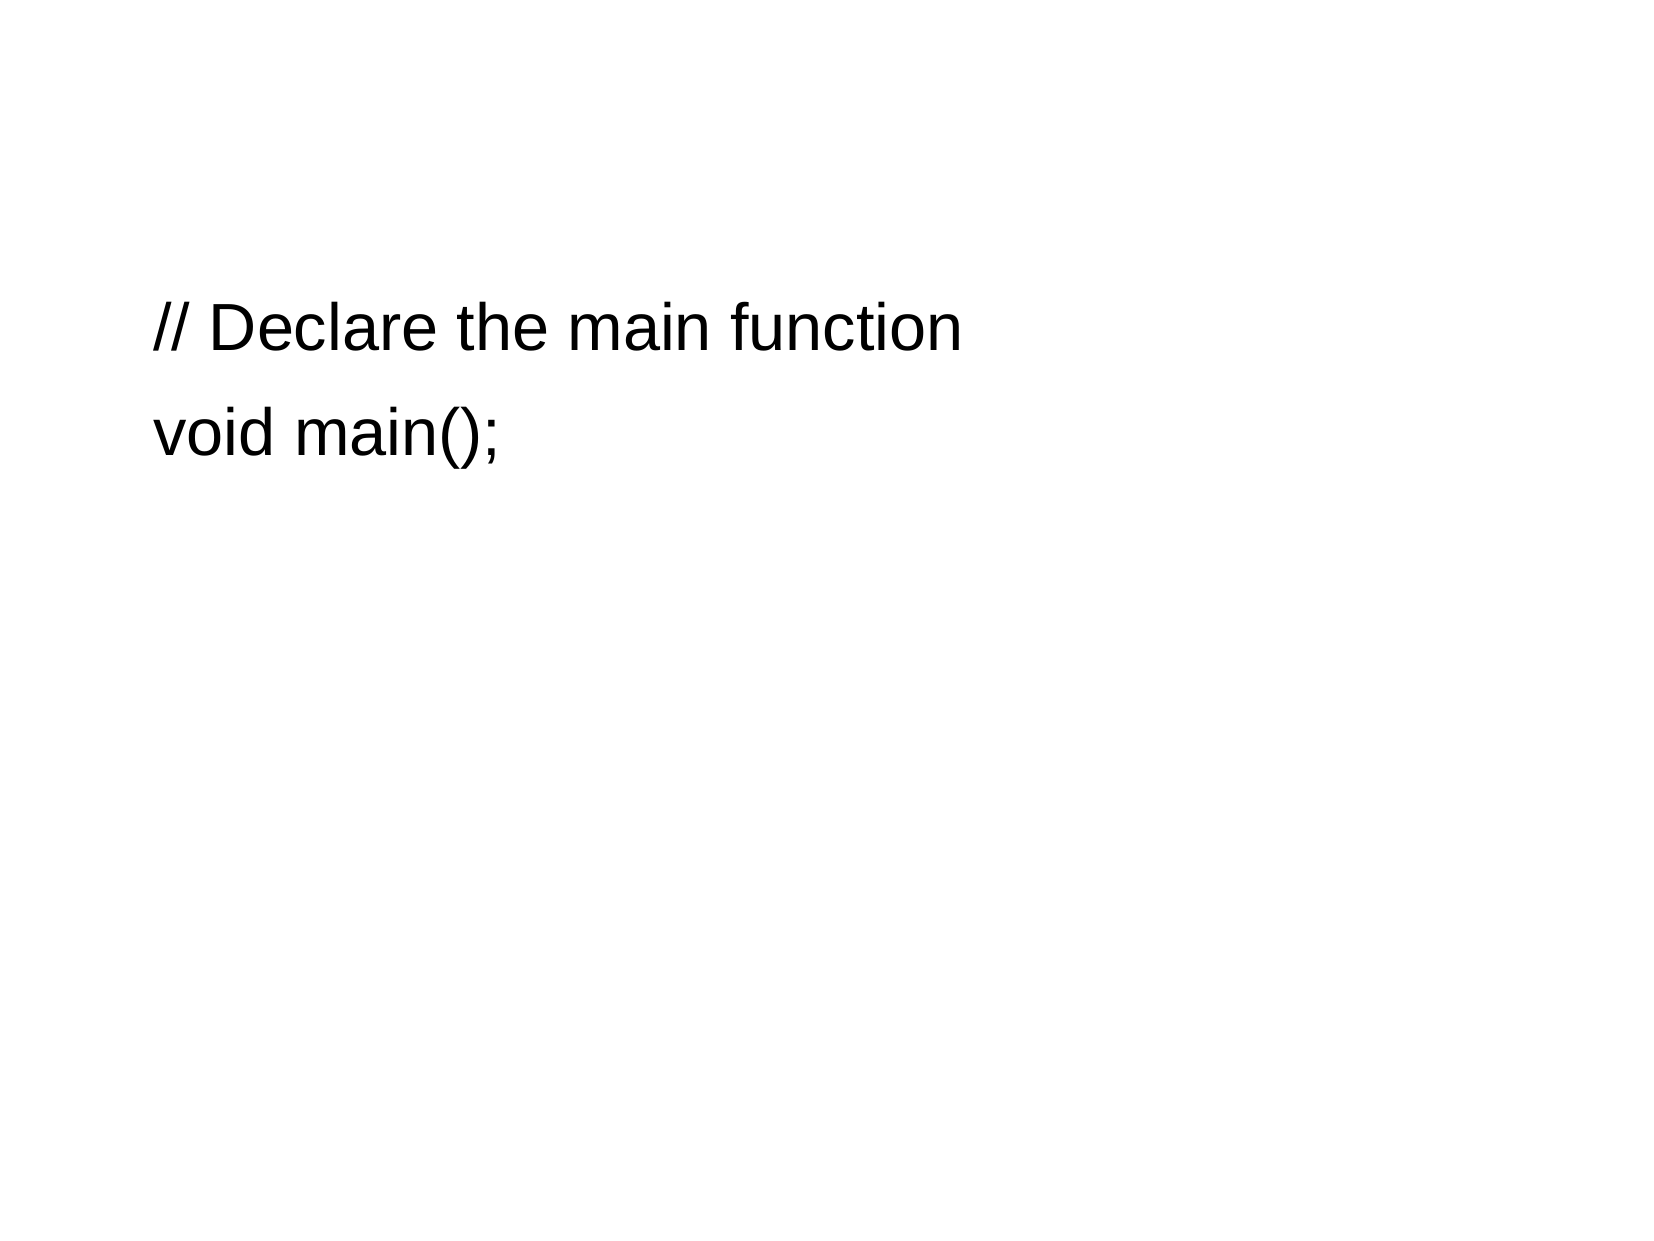

#
// Declare the main function
void main();